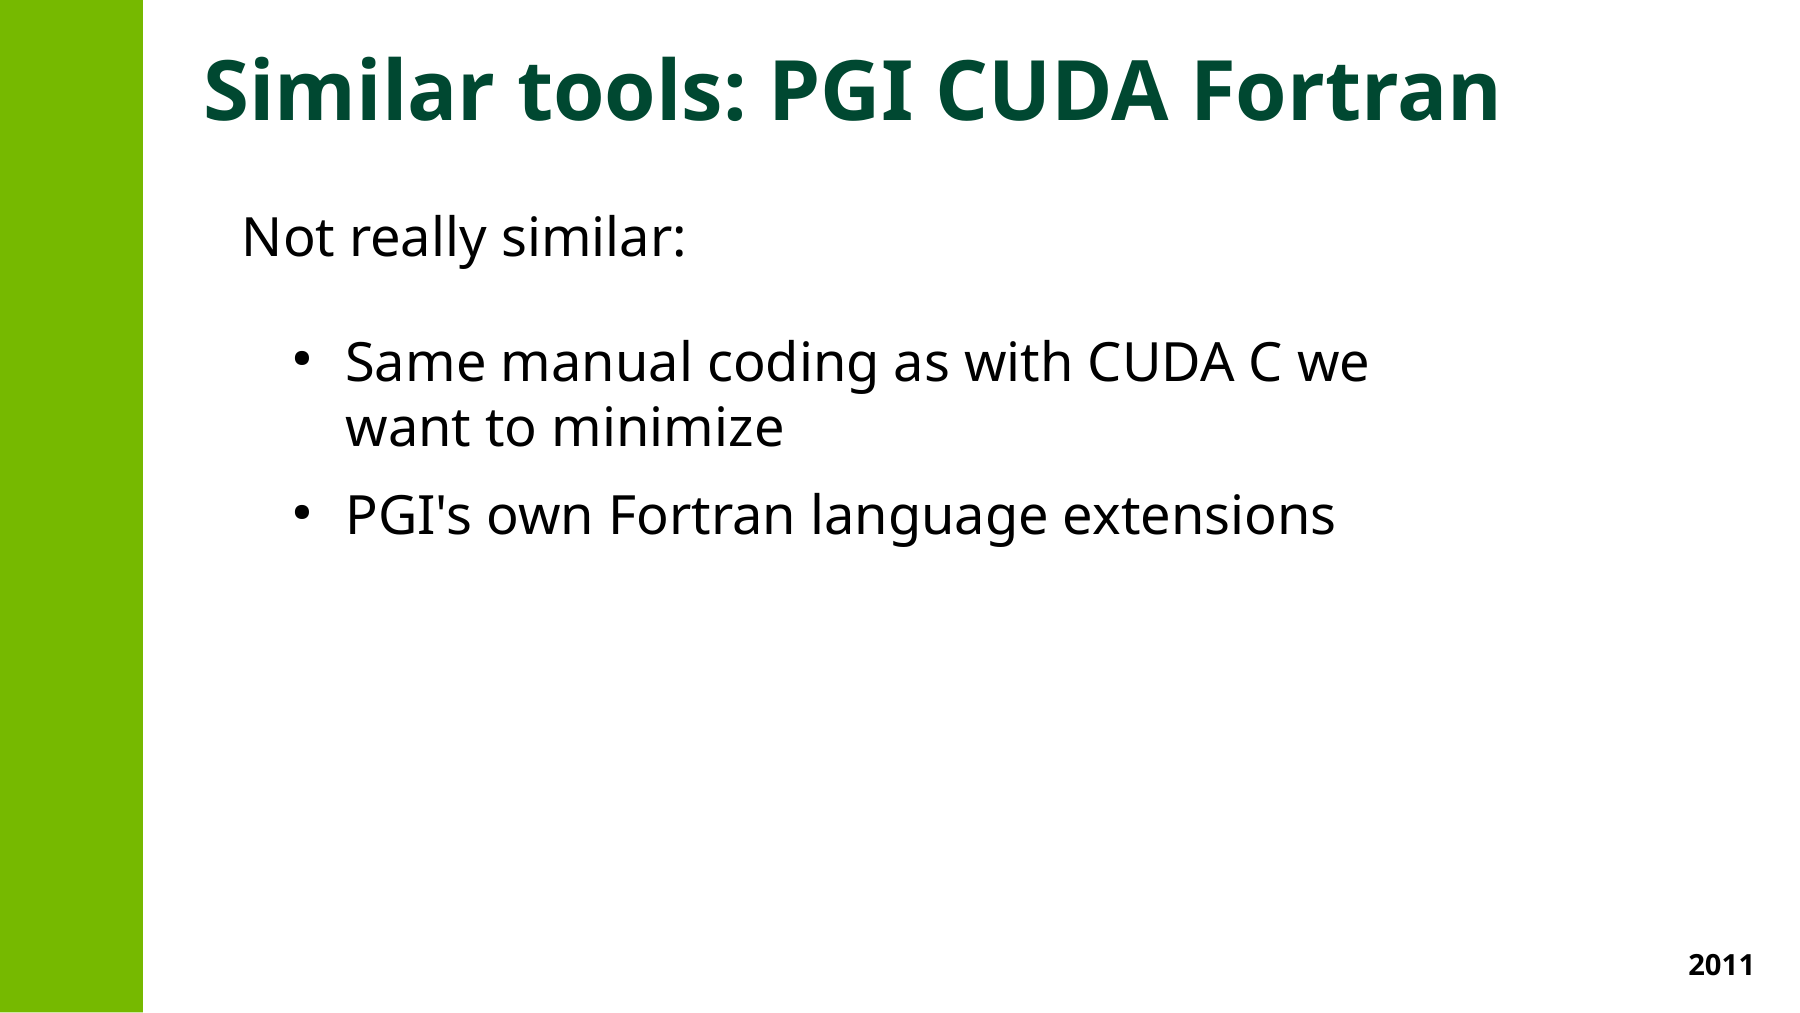

# Similar tools: PGI CUDA Fortran
Not really similar:
Same manual coding as with CUDA C we want to minimize
PGI's own Fortran language extensions